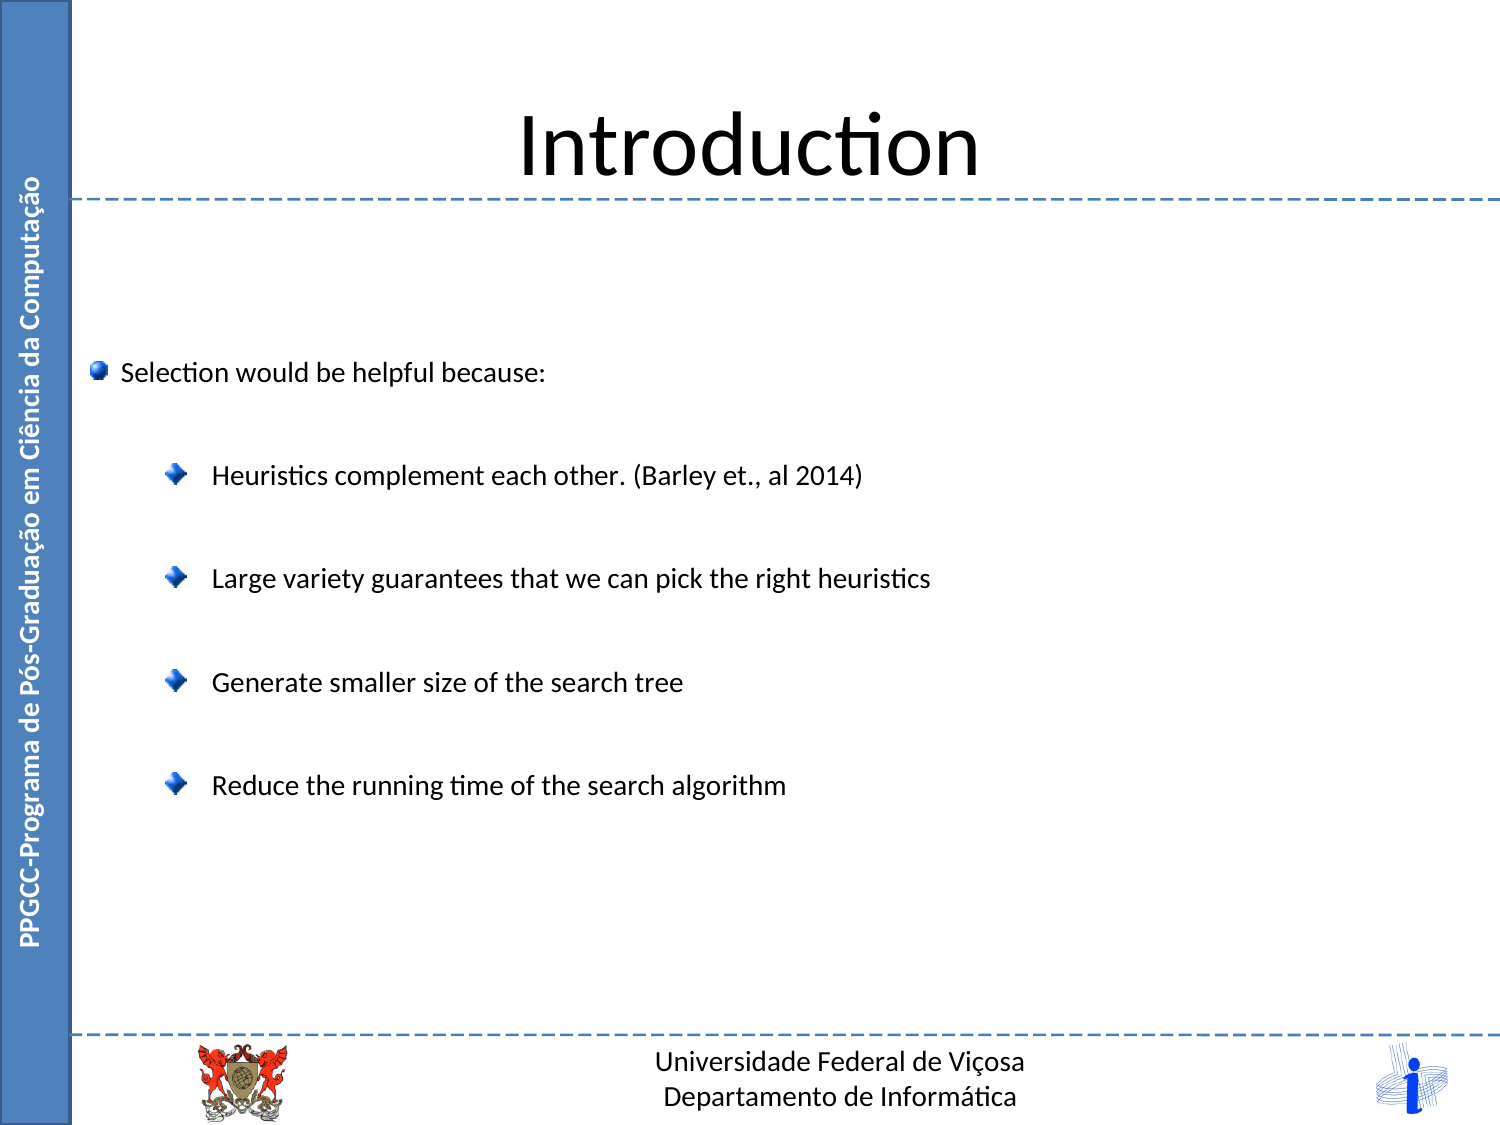

Introduction
 Selection would be helpful because:
Heuristics complement each other. (Barley et., al 2014)
Large variety guarantees that we can pick the right heuristics
Generate smaller size of the search tree
Reduce the running time of the search algorithm
PPGCC-Programa de Pós-Graduação em Ciência da Computação
Universidade Federal de Viçosa
Departamento de Informática